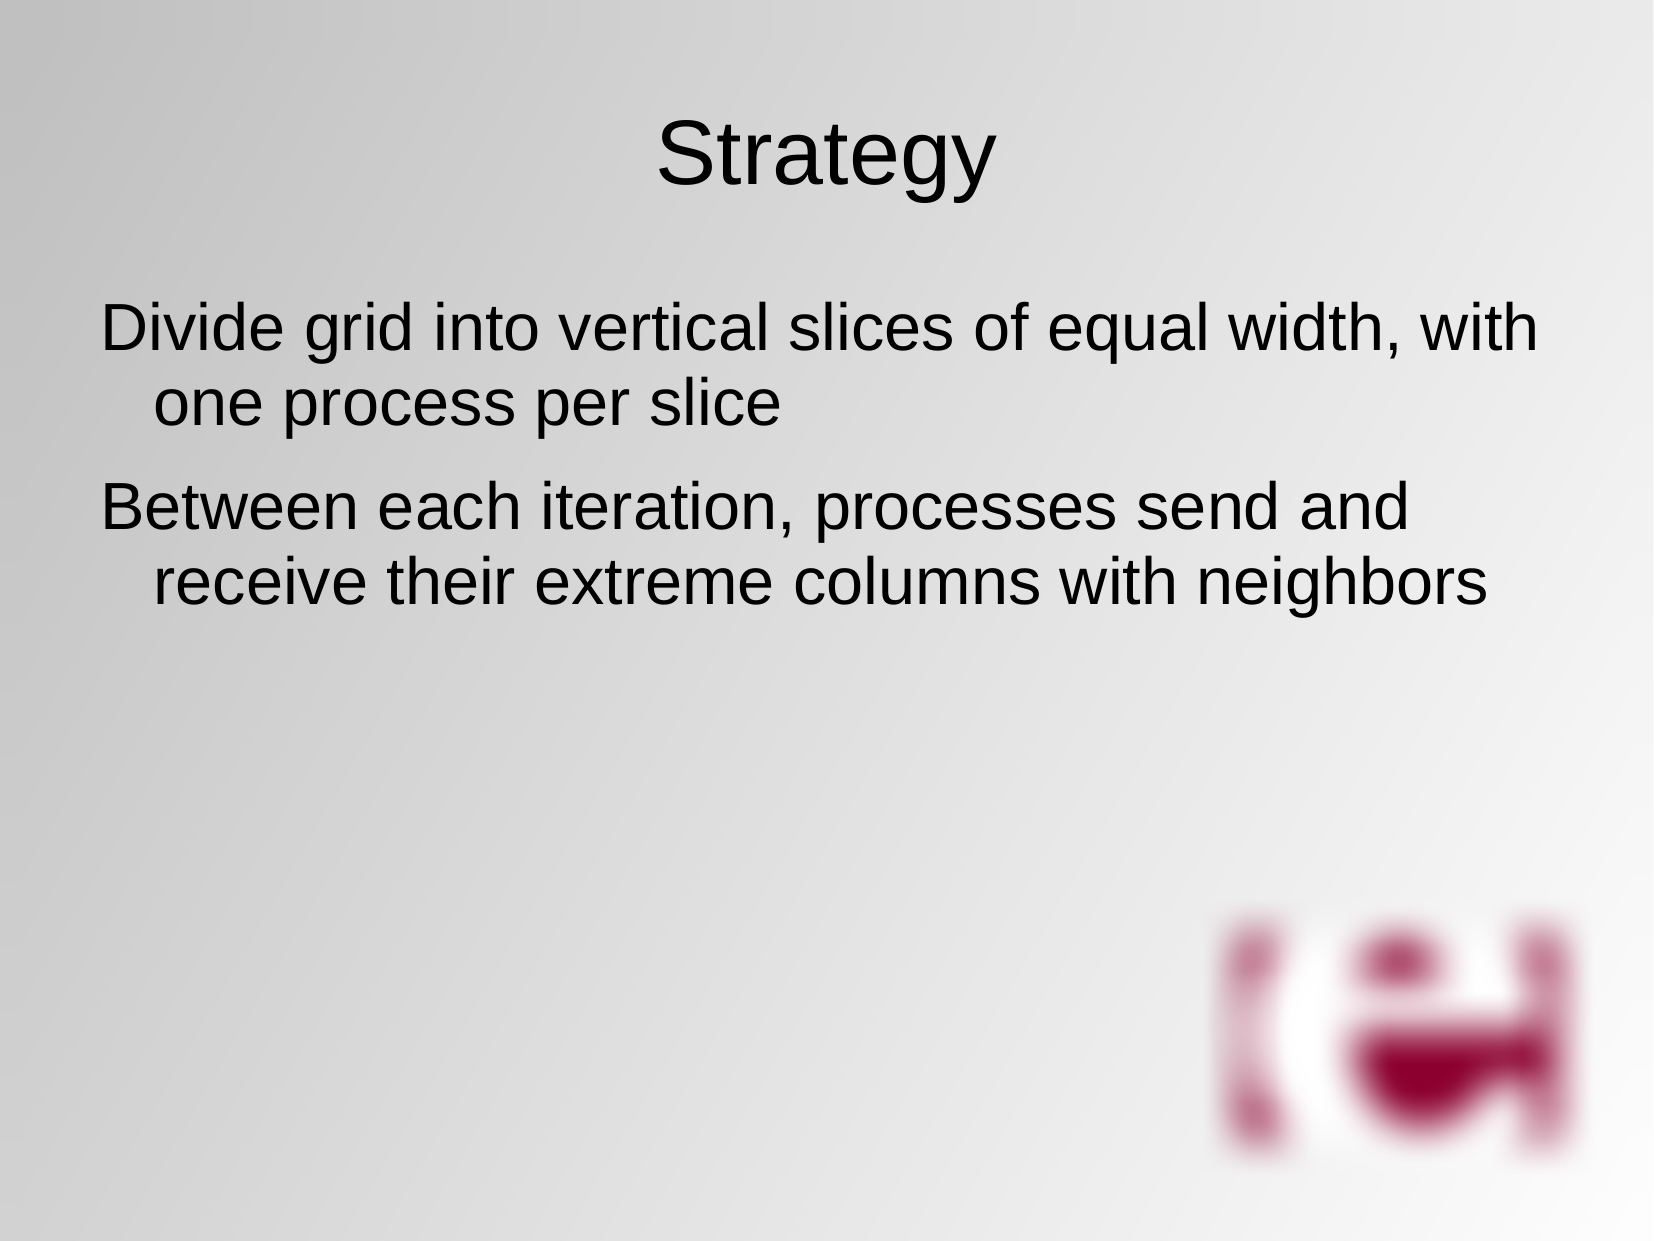

# Strategy
Divide grid into vertical slices of equal width, with one process per slice
Between each iteration, processes send and receive their extreme columns with neighbors